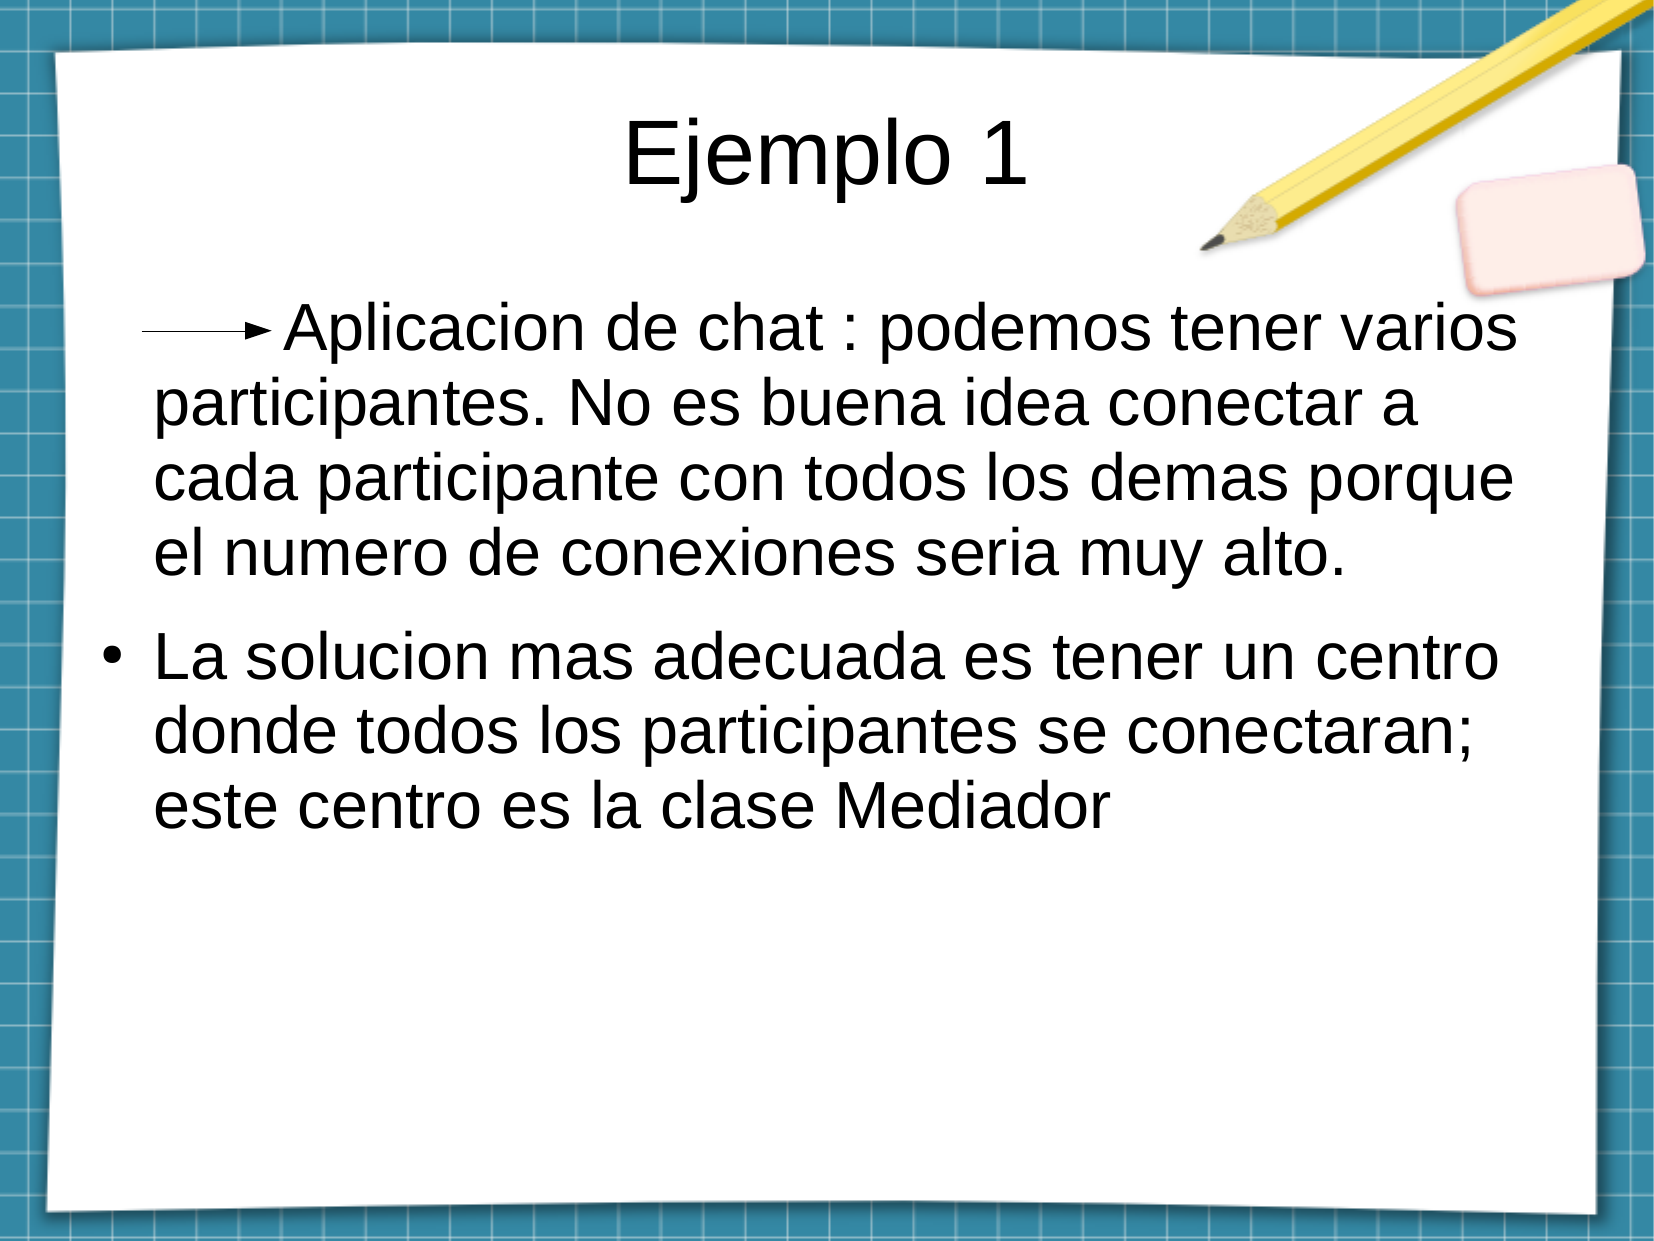

# Ejemplo 1
 Aplicacion de chat : podemos tener varios participantes. No es buena idea conectar a cada participante con todos los demas porque el numero de conexiones seria muy alto.
La solucion mas adecuada es tener un centro donde todos los participantes se conectaran; este centro es la clase Mediador